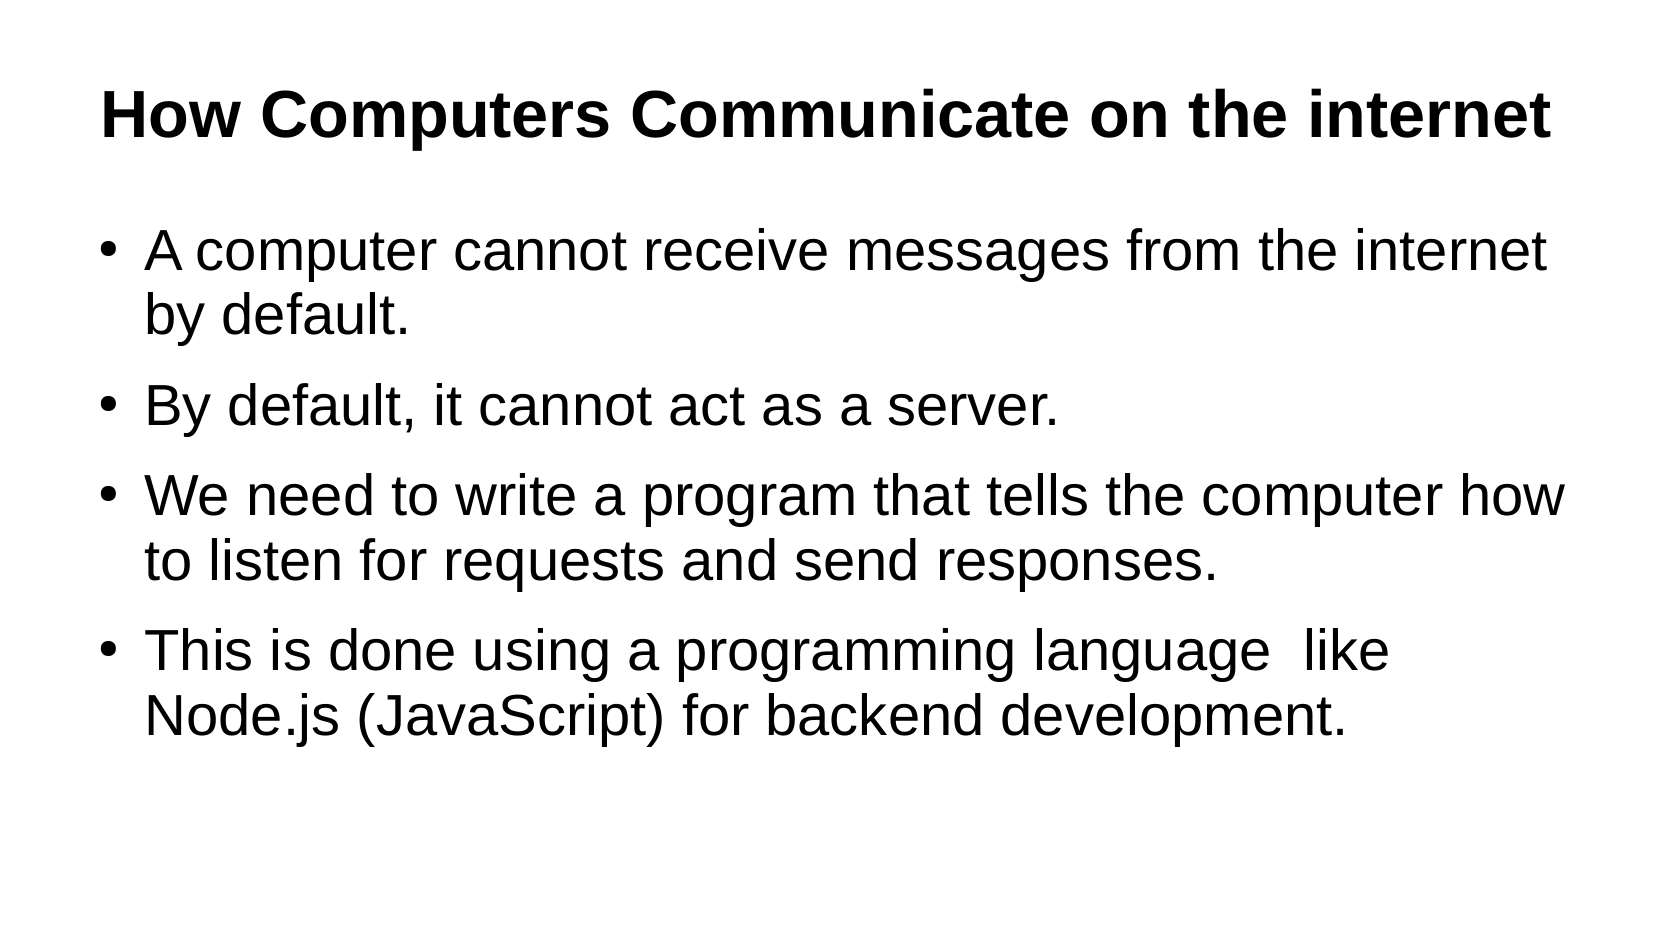

How Computers Communicate on the internet
# A computer cannot receive messages from the internet by default.
By default, it cannot act as a server.
We need to write a program that tells the computer how to listen for requests and send responses.
This is done using a programming language like Node.js (JavaScript) for backend development.